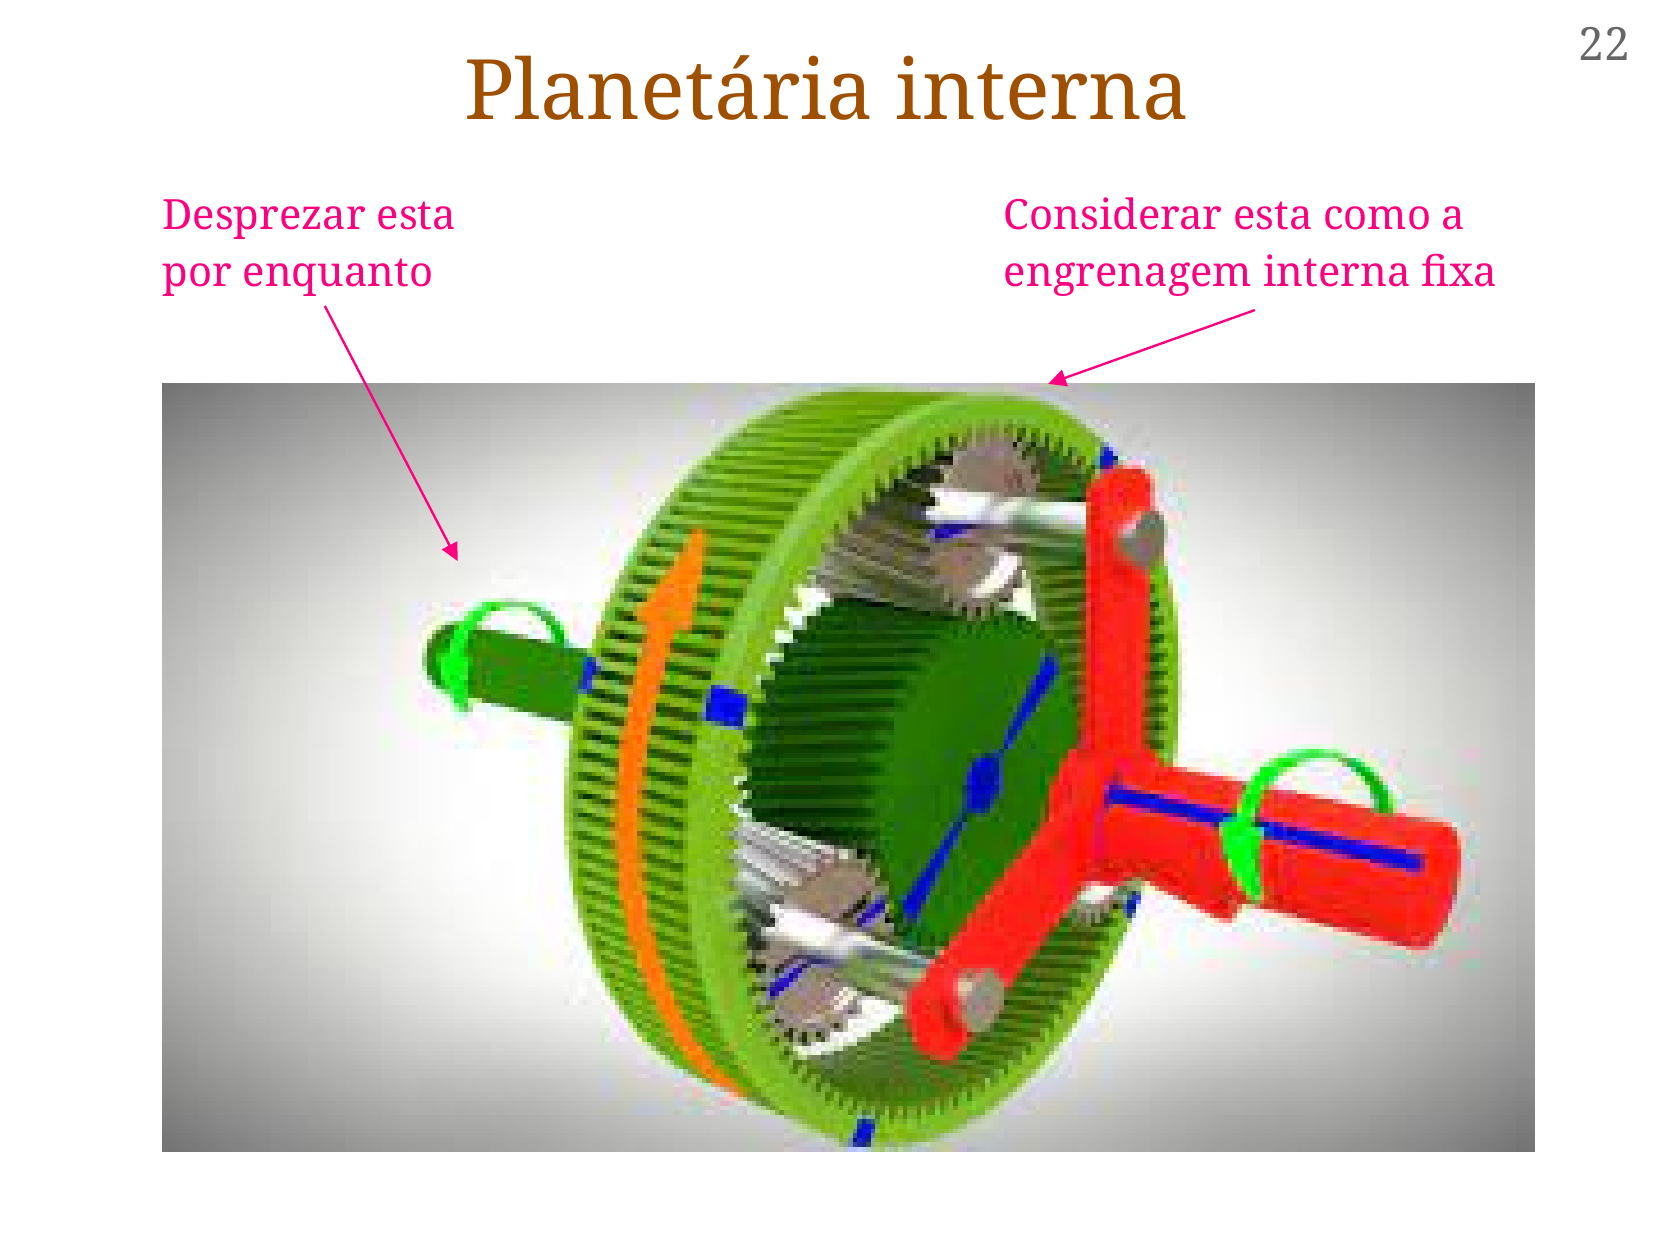

22
# Planetária interna
Desprezar esta por enquanto
Considerar esta como a engrenagem interna fixa